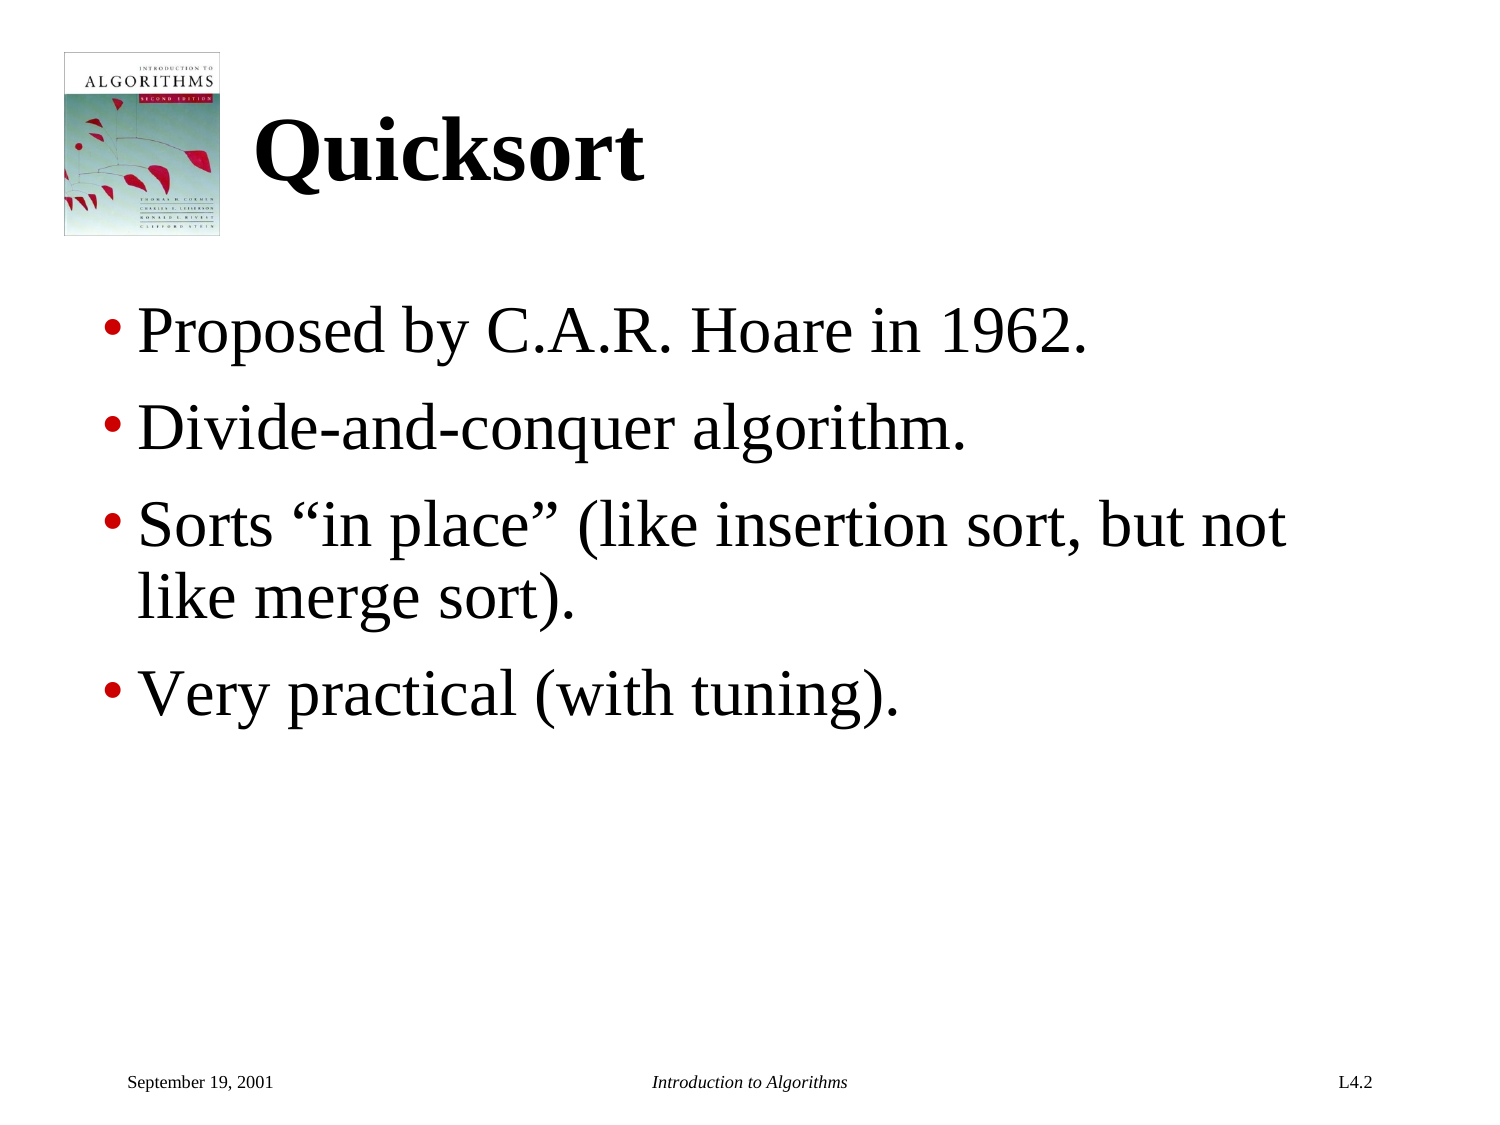

# Quicksort
Proposed by C.A.R. Hoare in 1962.
Divide-and-conquer algorithm.
Sorts “in place” (like insertion sort, but not like merge sort).
Very practical (with tuning).
September 19, 2001
Introduction to Algorithms
L4.2